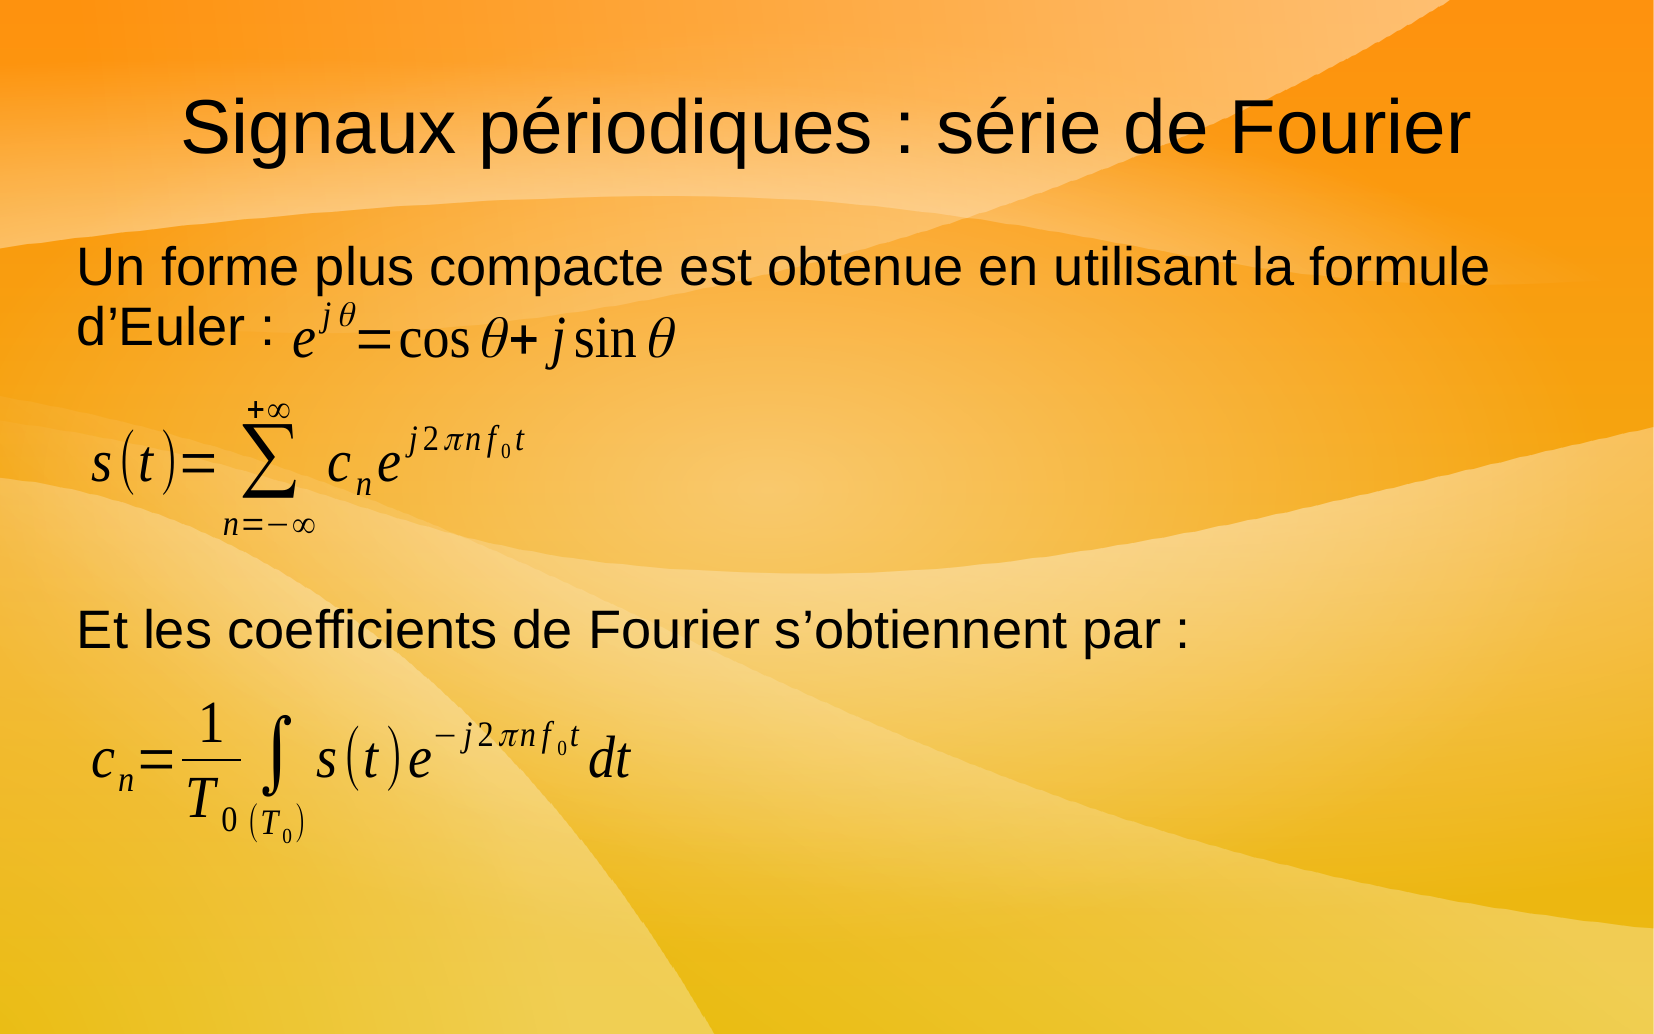

# Signaux périodiques : série de Fourier
Un forme plus compacte est obtenue en utilisant la formule d’Euler :
Et les coefficients de Fourier s’obtiennent par :